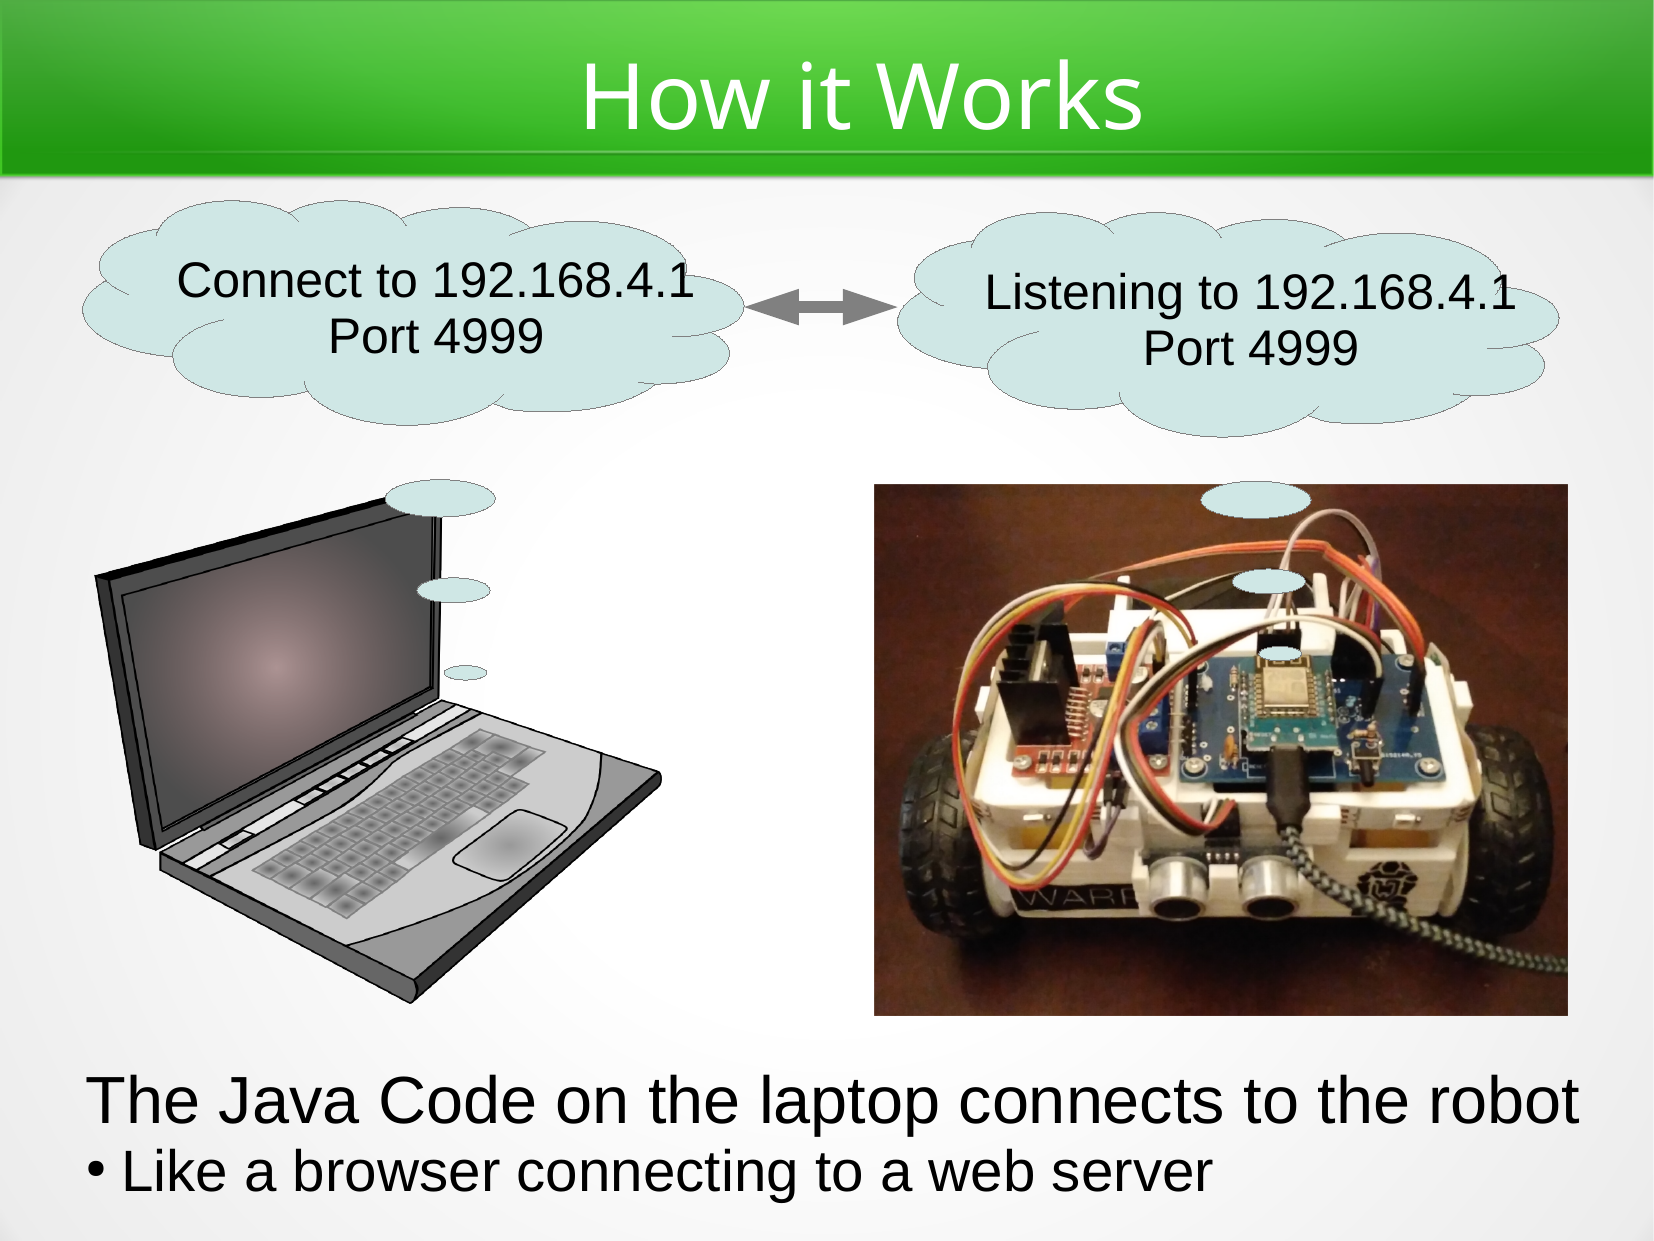

# How it Works
Connect to 192.168.4.1
Port 4999
Listening to 192.168.4.1
Port 4999
The Java Code on the laptop connects to the robot
Like a browser connecting to a web server